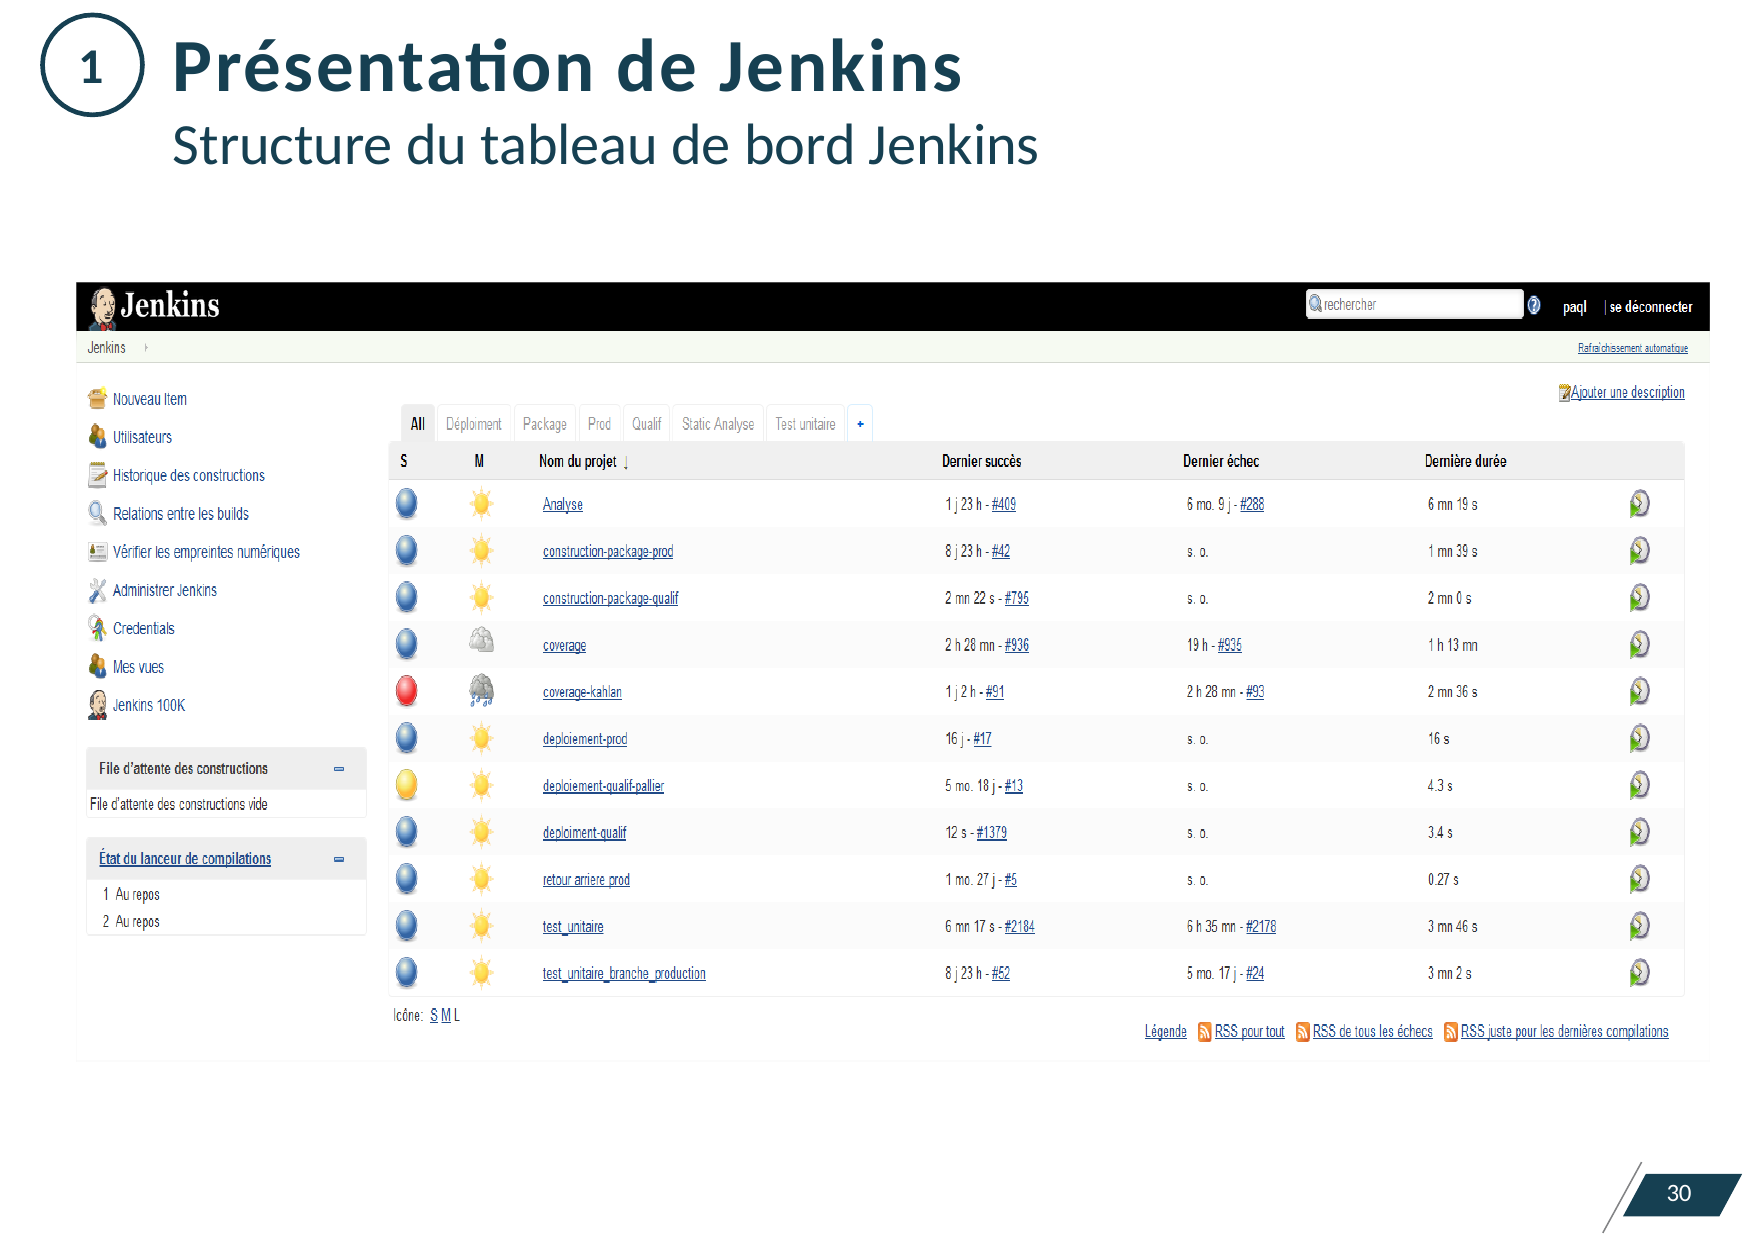

# Présentation de Jenkins Structure du tableau de bord Jenkins
1
30